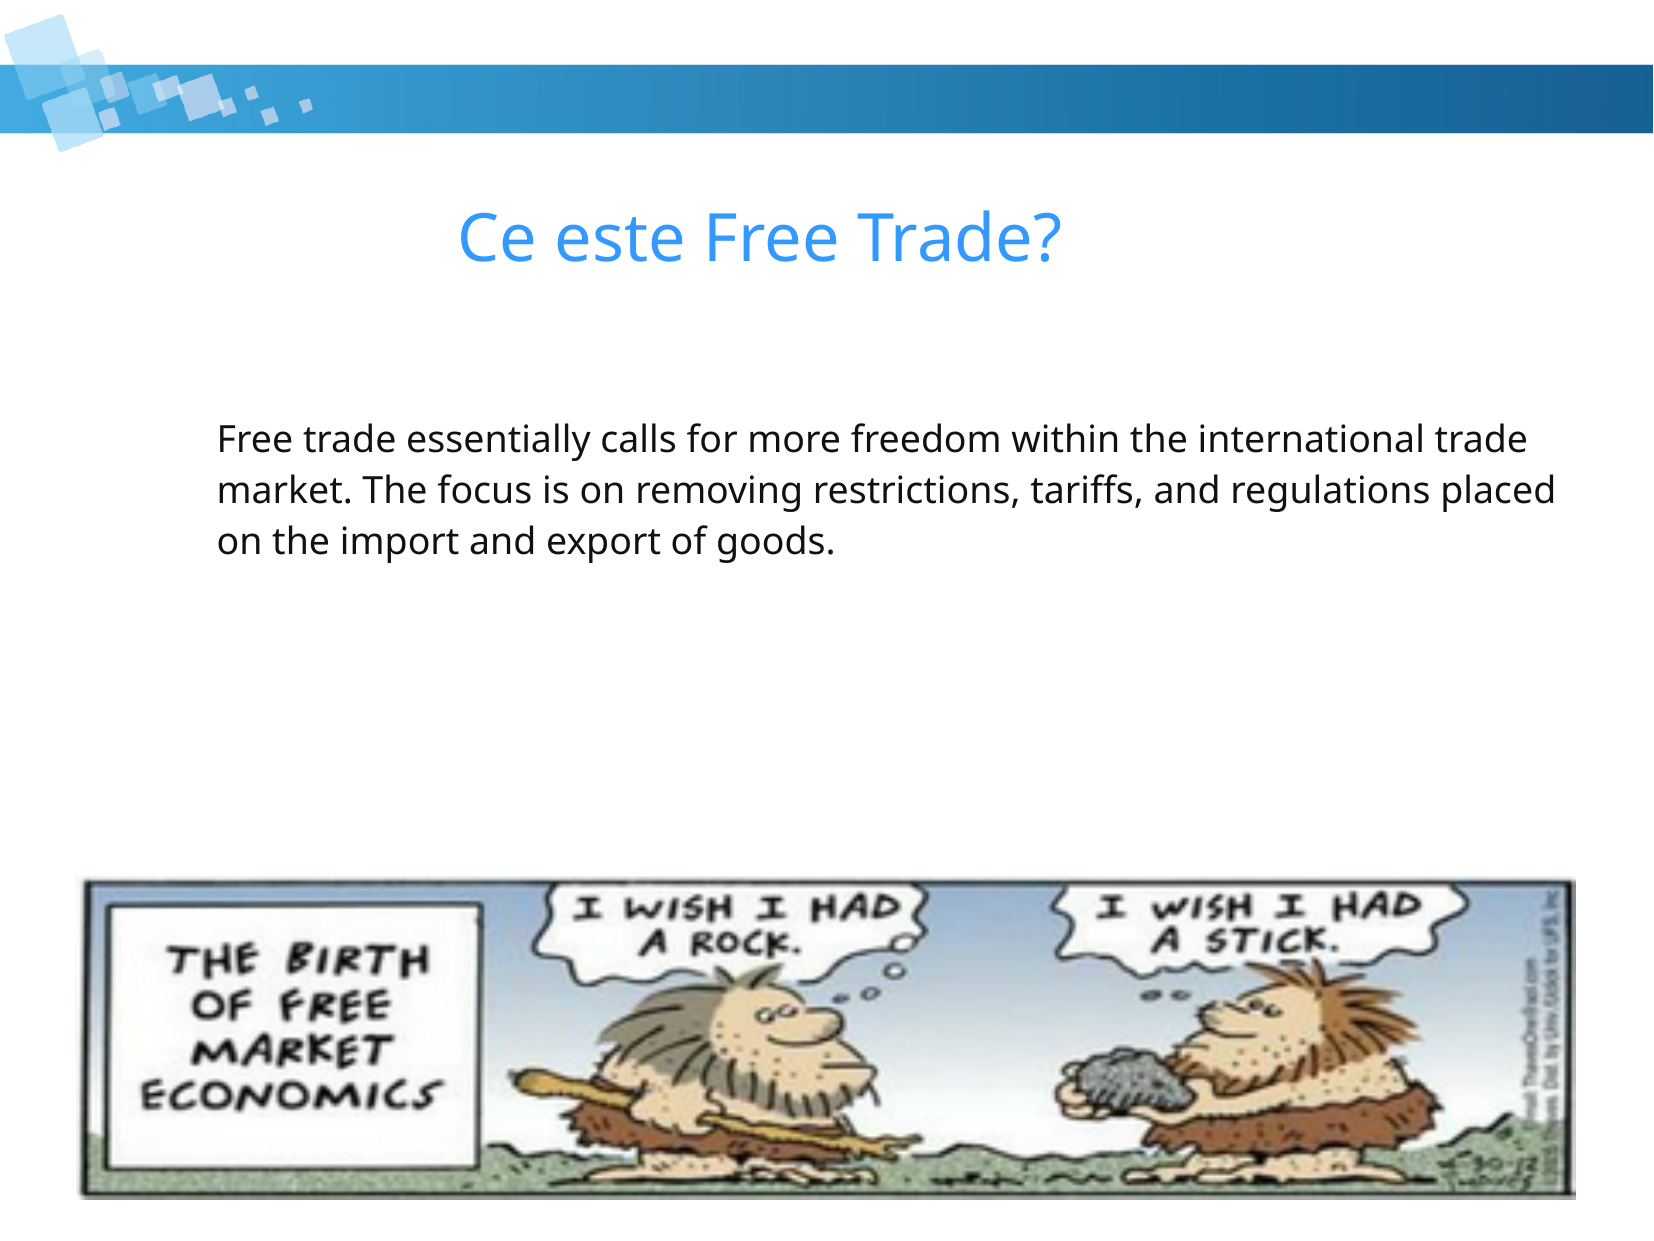

# Ce este Free Trade?
Free trade essentially calls for more freedom within the international trade market. The focus is on removing restrictions, tariffs, and regulations placed on the import and export of goods.